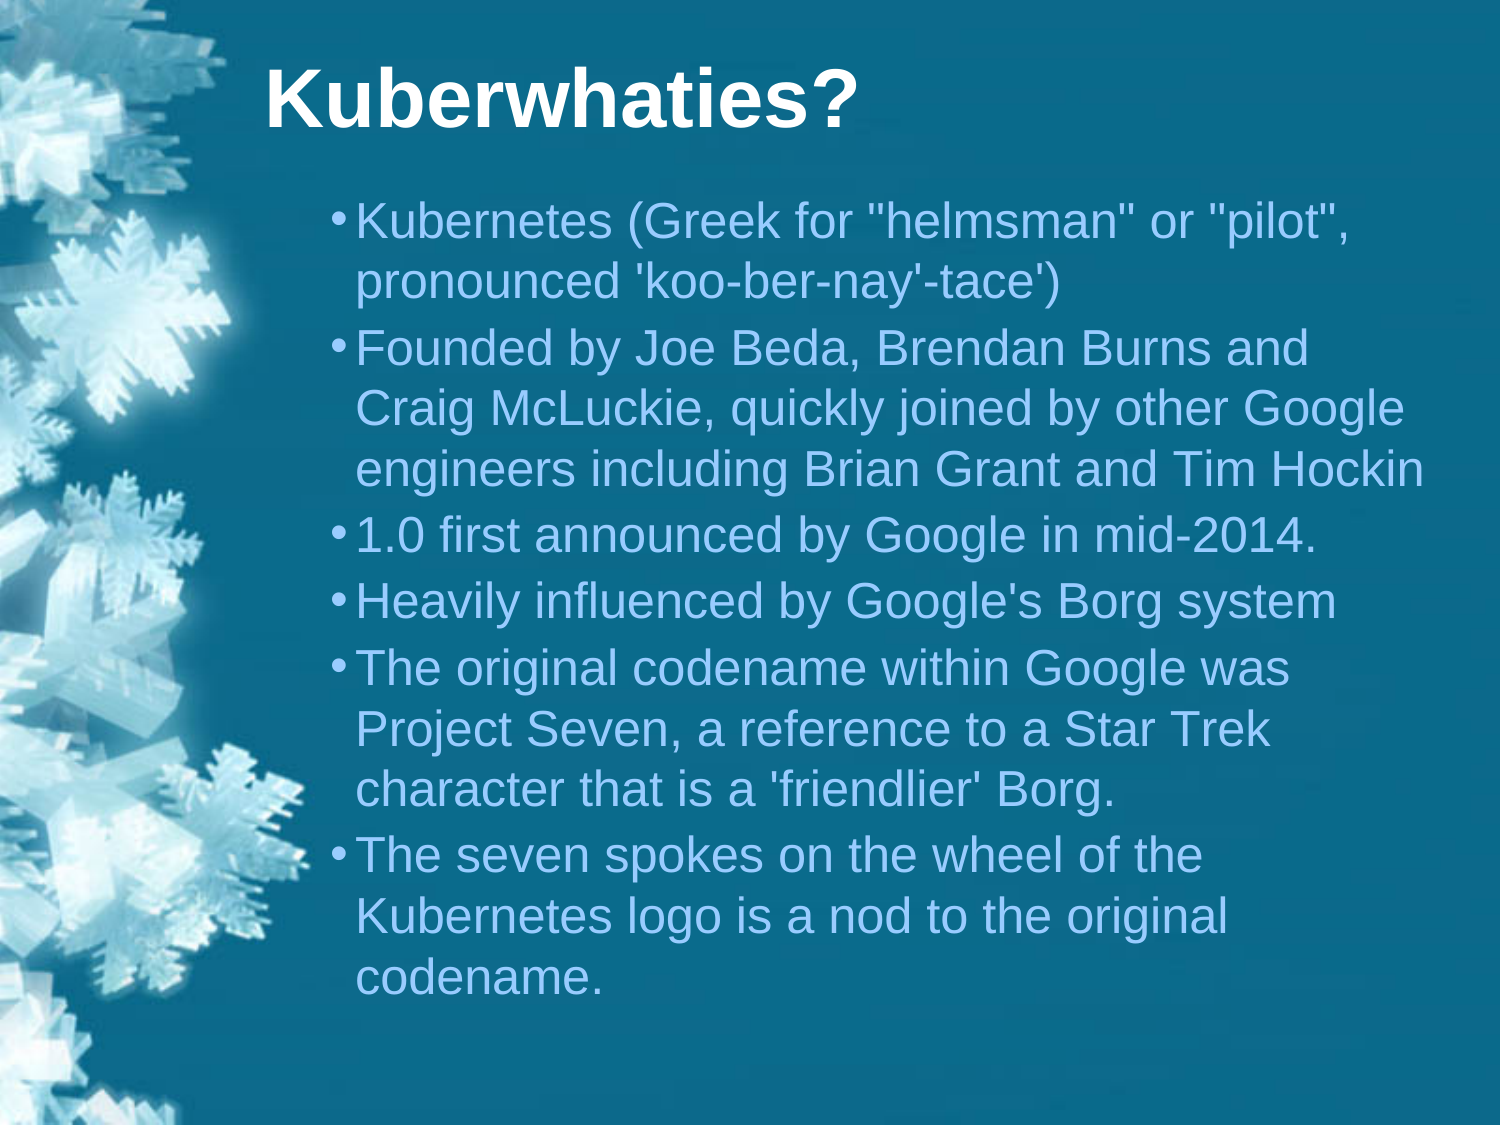

# Kuberwhaties?
Kubernetes (Greek for "helmsman" or "pilot", pronounced 'koo-ber-nay'-tace')
Founded by Joe Beda, Brendan Burns and Craig McLuckie, quickly joined by other Google engineers including Brian Grant and Tim Hockin
1.0 first announced by Google in mid-2014.
Heavily influenced by Google's Borg system
The original codename within Google was Project Seven, a reference to a Star Trek character that is a 'friendlier' Borg.
The seven spokes on the wheel of the Kubernetes logo is a nod to the original codename.